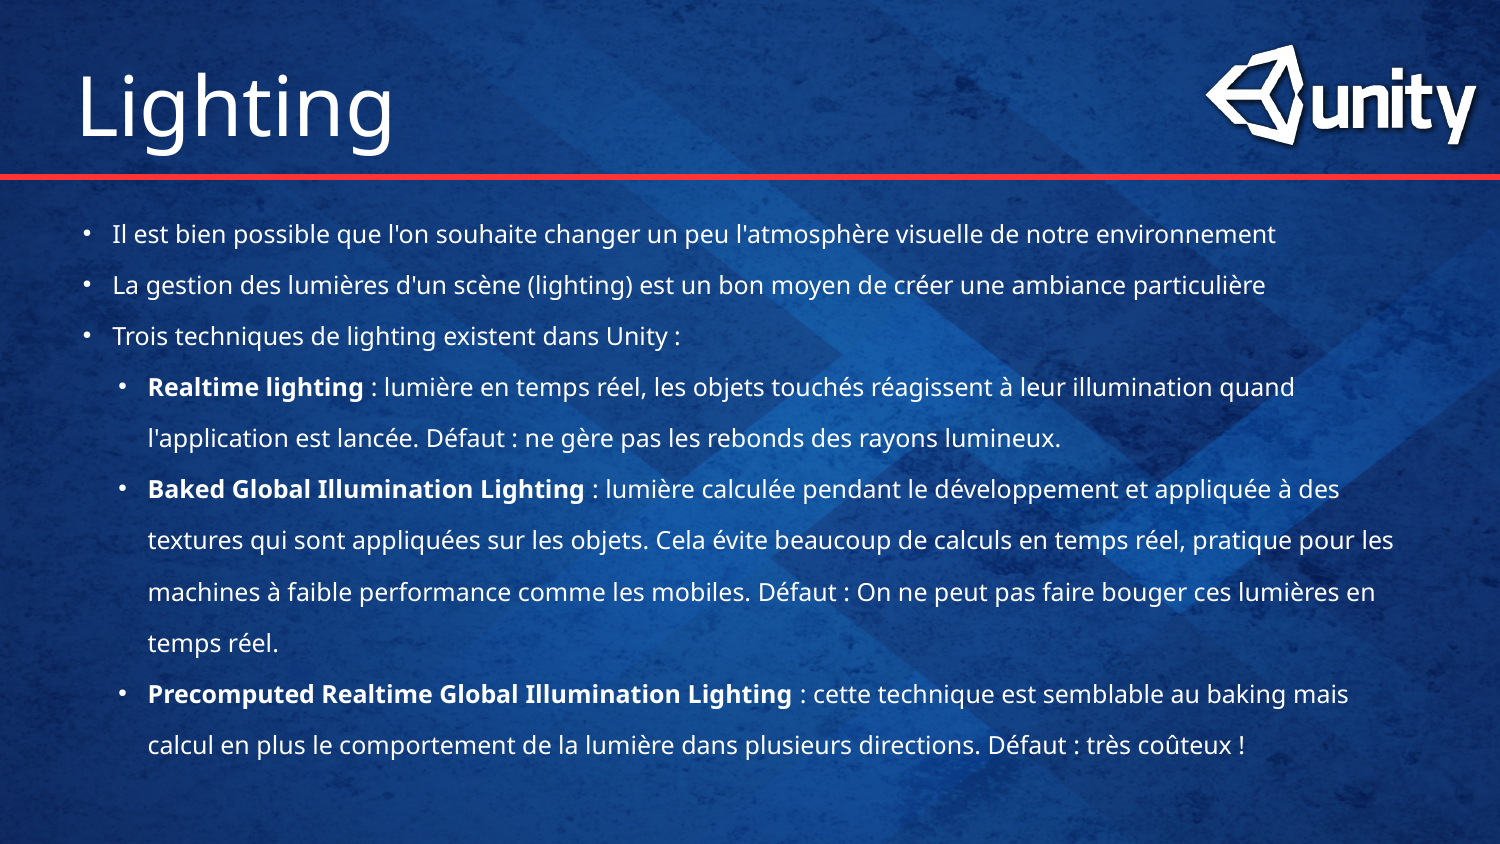

# Lighting
Il est bien possible que l'on souhaite changer un peu l'atmosphère visuelle de notre environnement
La gestion des lumières d'un scène (lighting) est un bon moyen de créer une ambiance particulière
Trois techniques de lighting existent dans Unity :
Realtime lighting : lumière en temps réel, les objets touchés réagissent à leur illumination quand l'application est lancée. Défaut : ne gère pas les rebonds des rayons lumineux.
Baked Global Illumination Lighting : lumière calculée pendant le développement et appliquée à des textures qui sont appliquées sur les objets. Cela évite beaucoup de calculs en temps réel, pratique pour les machines à faible performance comme les mobiles. Défaut : On ne peut pas faire bouger ces lumières en temps réel.
Precomputed Realtime Global Illumination Lighting : cette technique est semblable au baking mais calcul en plus le comportement de la lumière dans plusieurs directions. Défaut : très coûteux !